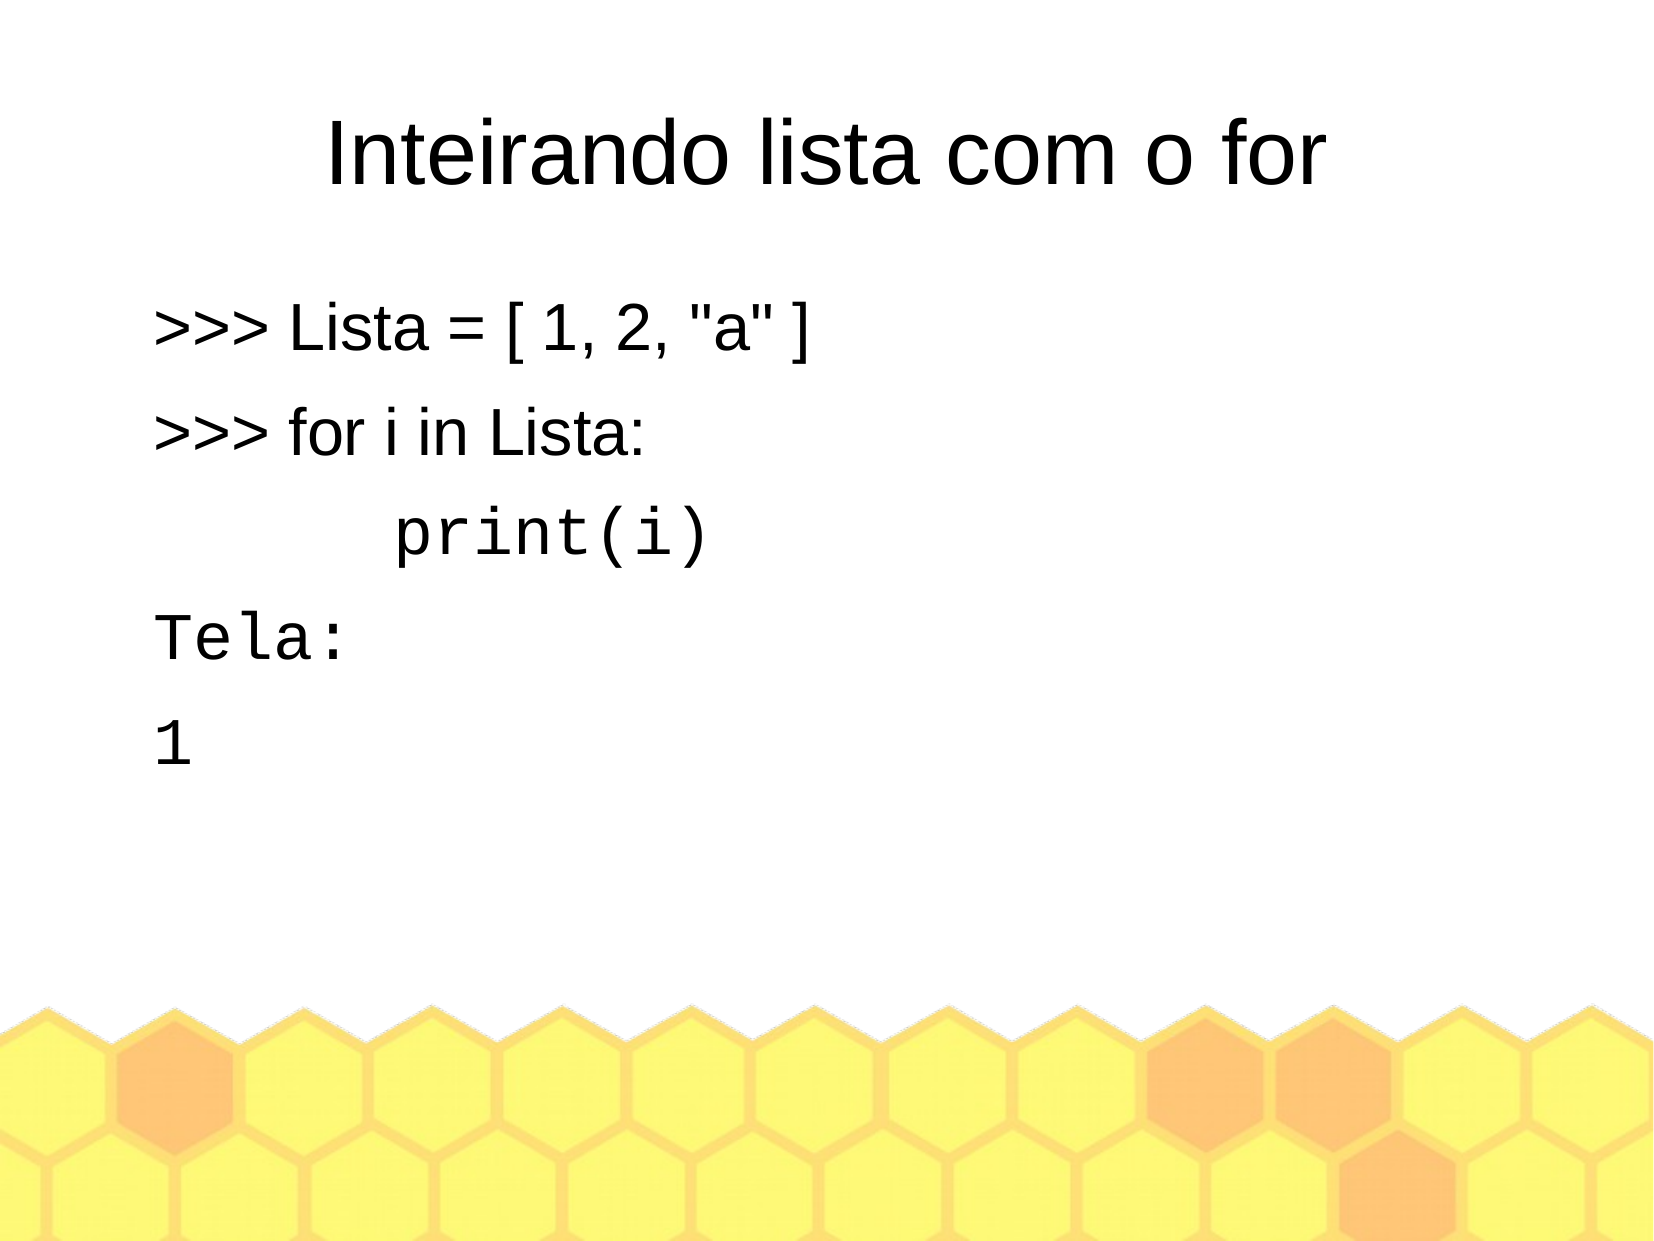

# Inteirando lista com o for
>>> Lista = [ 1, 2, "a" ]
>>> for i in Lista:
 print(i)
Tela:
1